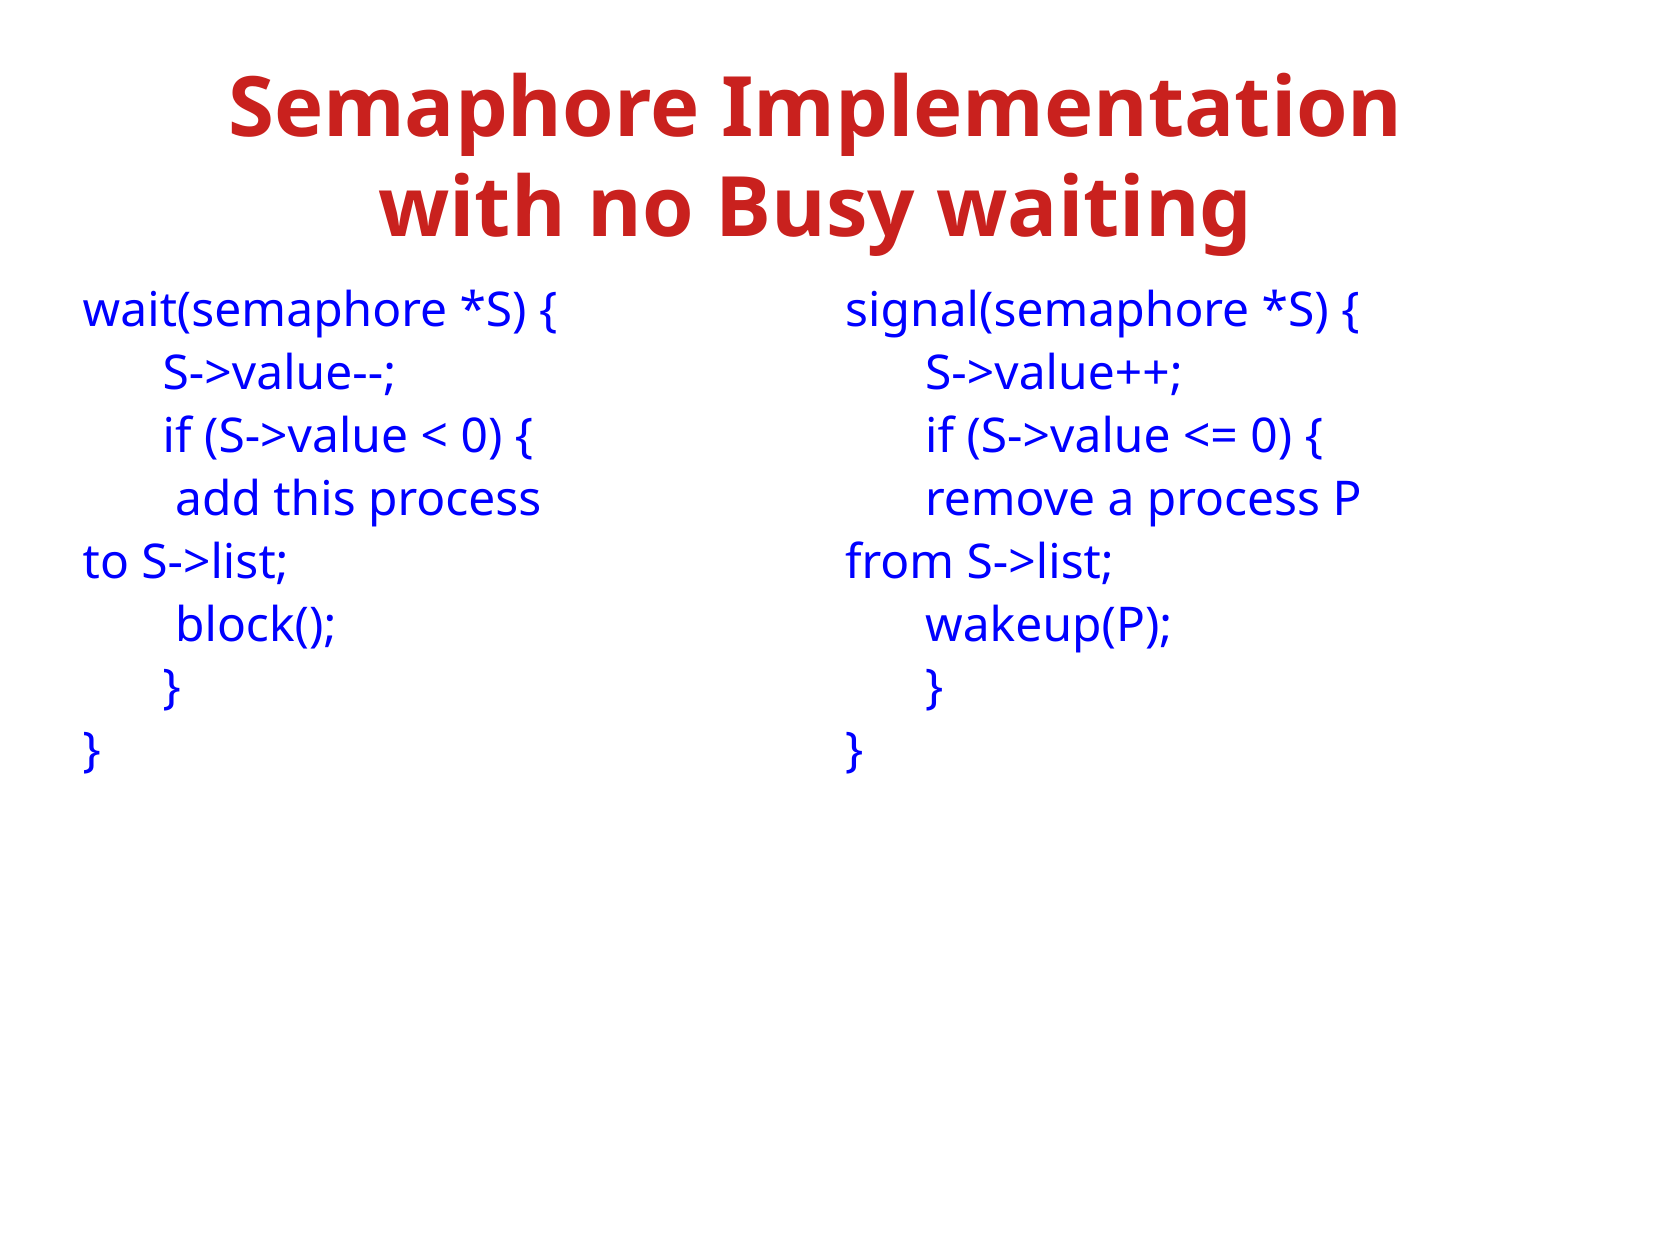

# Semaphore Implementation with no Busy waiting
wait(semaphore *S) {
	S->value--;
	if (S->value < 0) {
	 add this process
to S->list;
	 block();
	}
}
signal(semaphore *S) {
	S->value++;
	if (S->value <= 0) {
	remove a process P
from S->list;
	wakeup(P);
	}
}